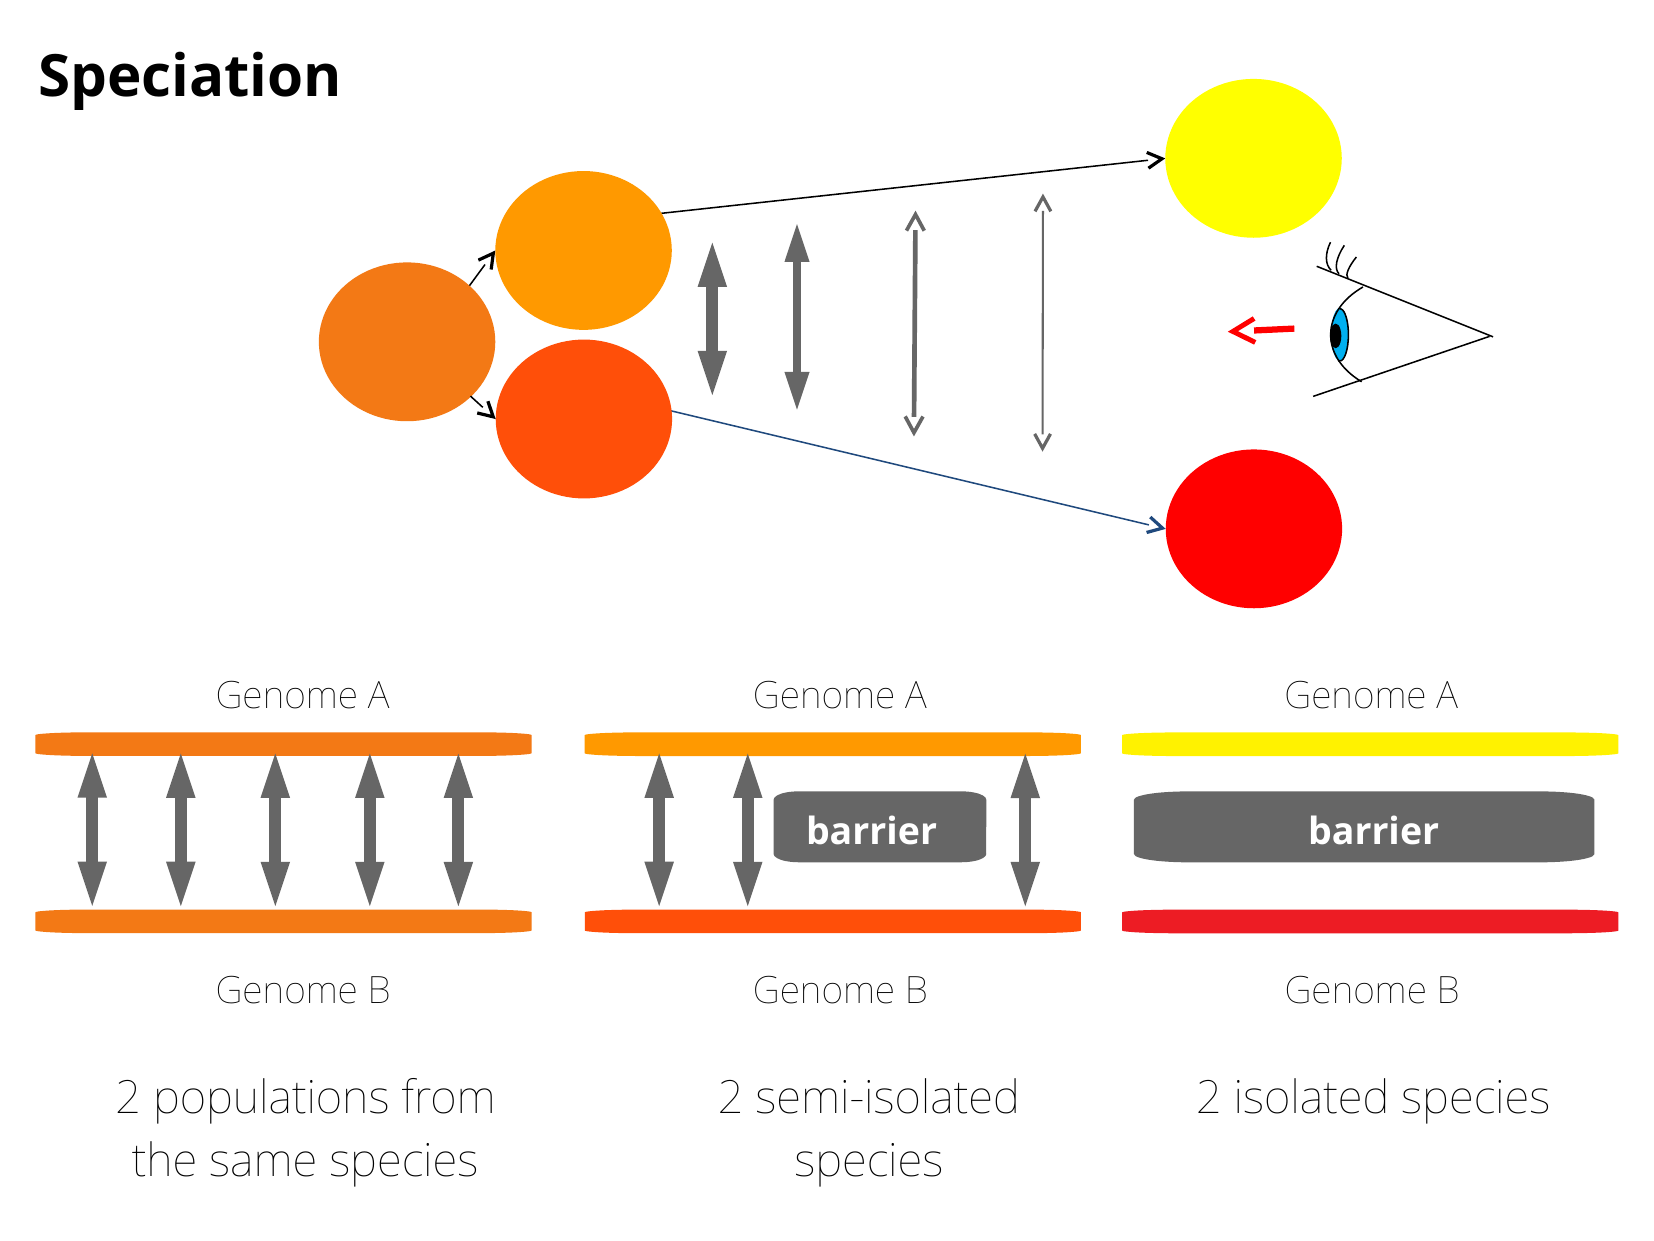

Speciation
Genome A
Genome A
Genome A
barrier
barrier
Genome B
Genome B
Genome B
2 populations from
the same species
2 semi-isolated
species
2 isolated species